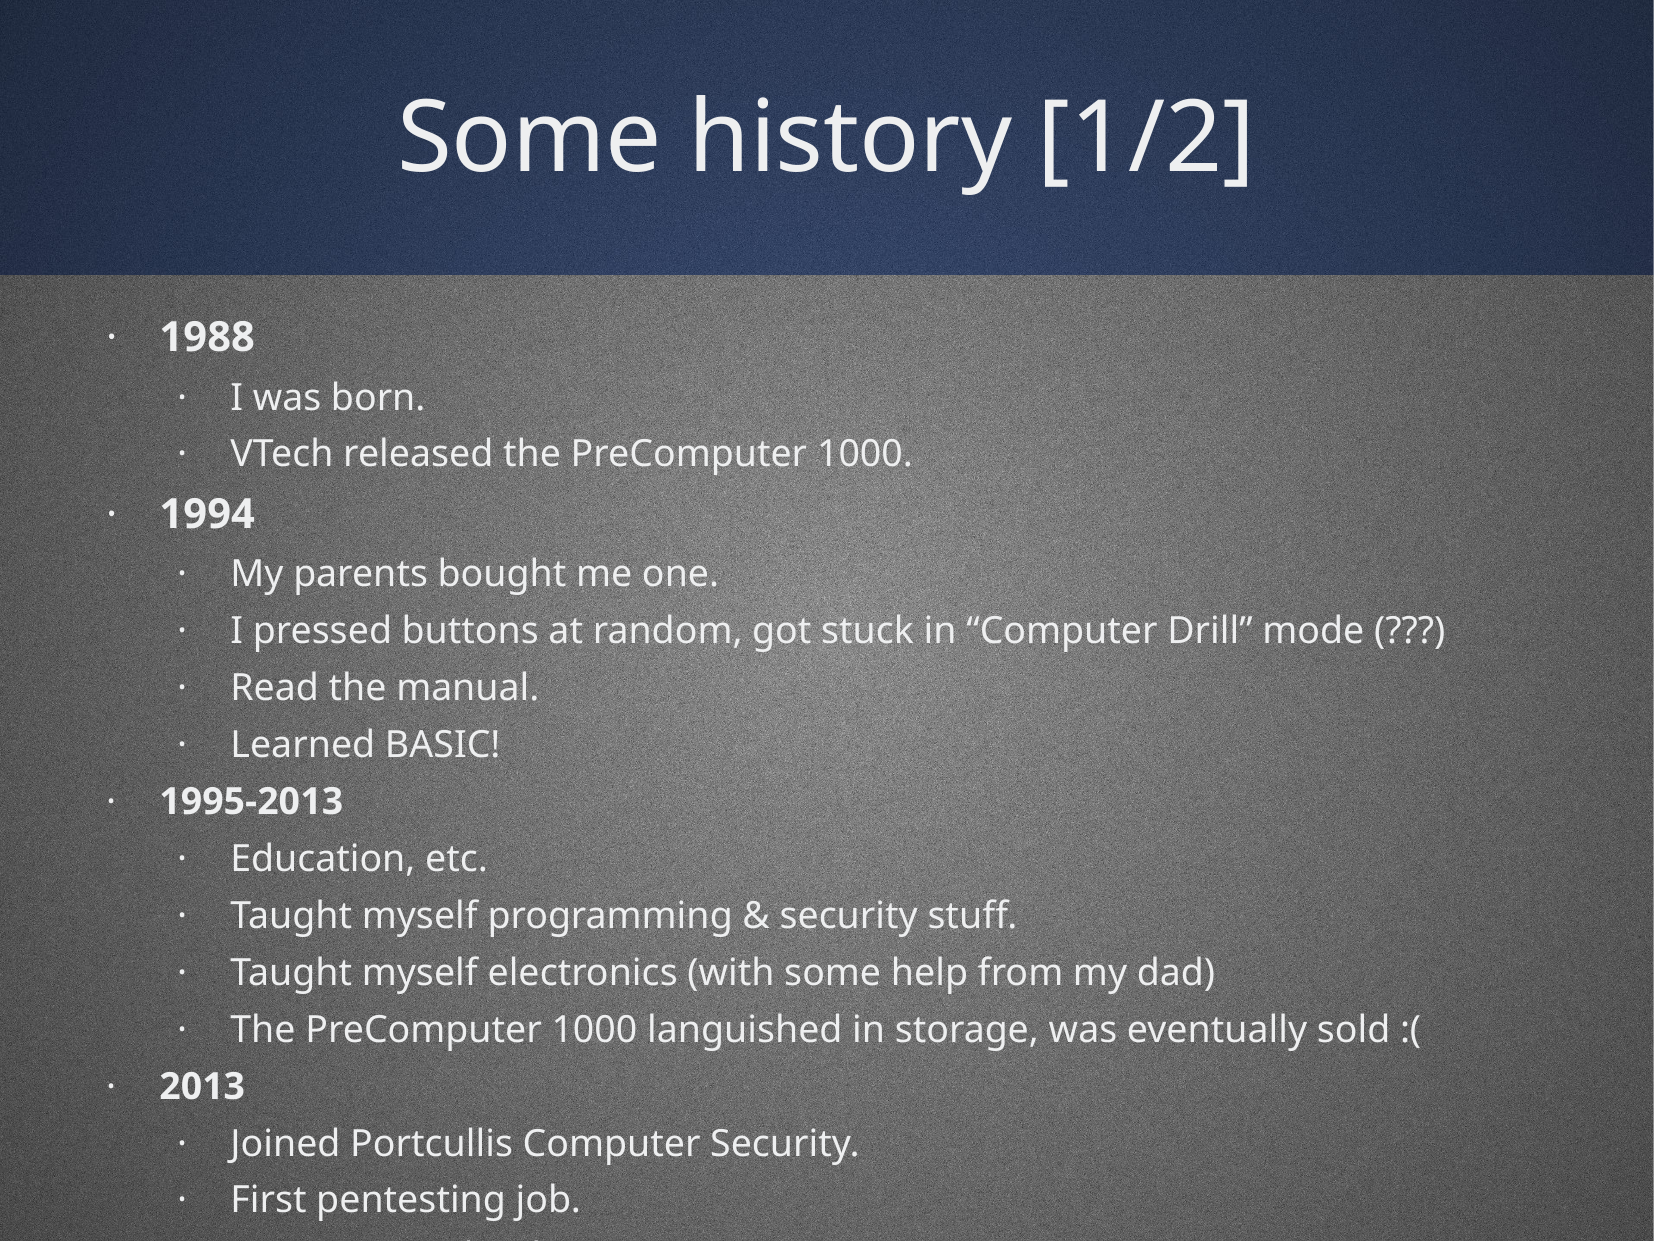

# Some history [1/2]
1988
I was born.
VTech released the PreComputer 1000.
1994
My parents bought me one.
I pressed buttons at random, got stuck in “Computer Drill” mode (???)
Read the manual.
Learned BASIC!
1995-2013
Education, etc.
Taught myself programming & security stuff.
Taught myself electronics (with some help from my dad)
The PreComputer 1000 languished in storage, was eventually sold :(
2013
Joined Portcullis Computer Security.
First pentesting job.
Getting into the demoscene.